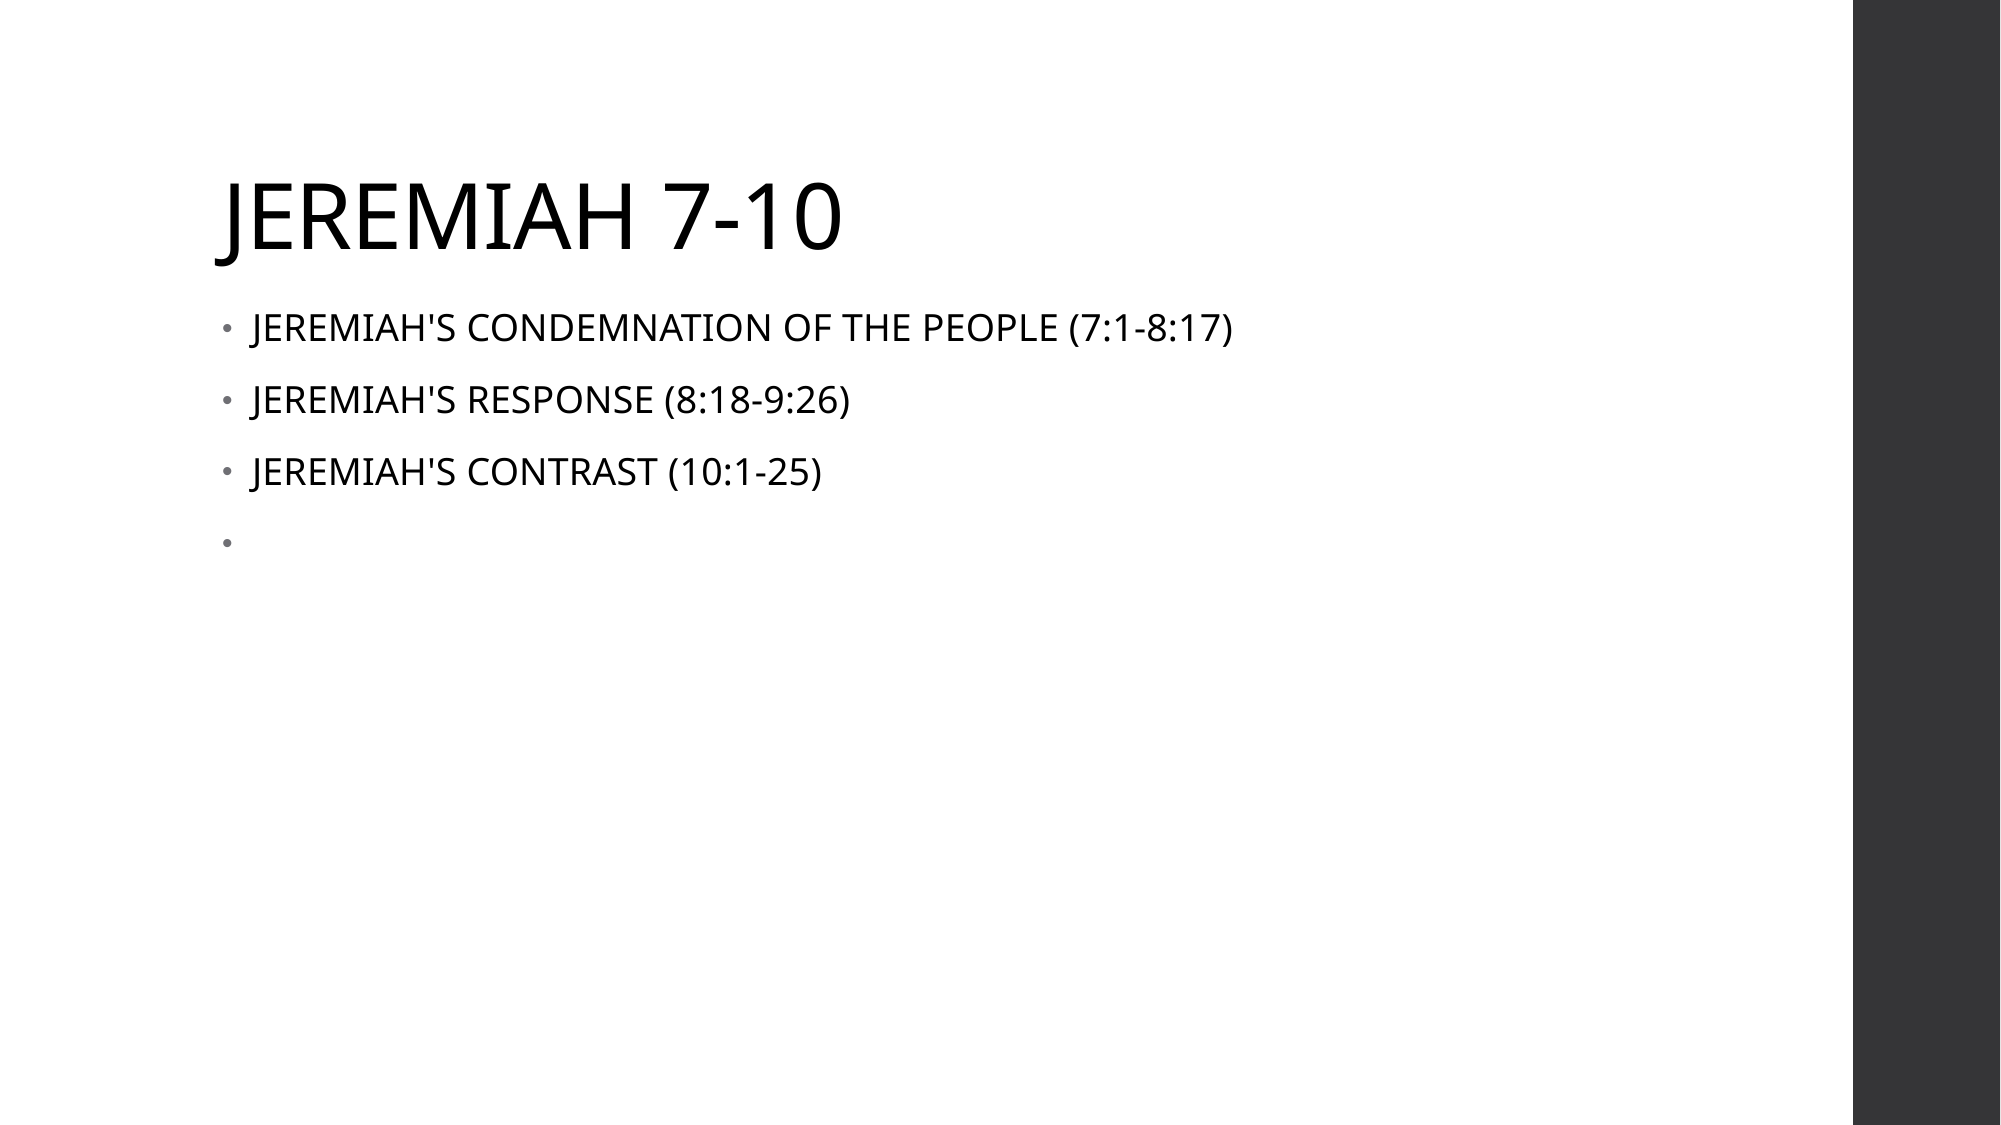

# JEREMIAH 7-10
JEREMIAH'S CONDEMNATION OF THE PEOPLE (7:1-8:17)
JEREMIAH'S RESPONSE (8:18-9:26)
JEREMIAH'S CONTRAST (10:1-25)